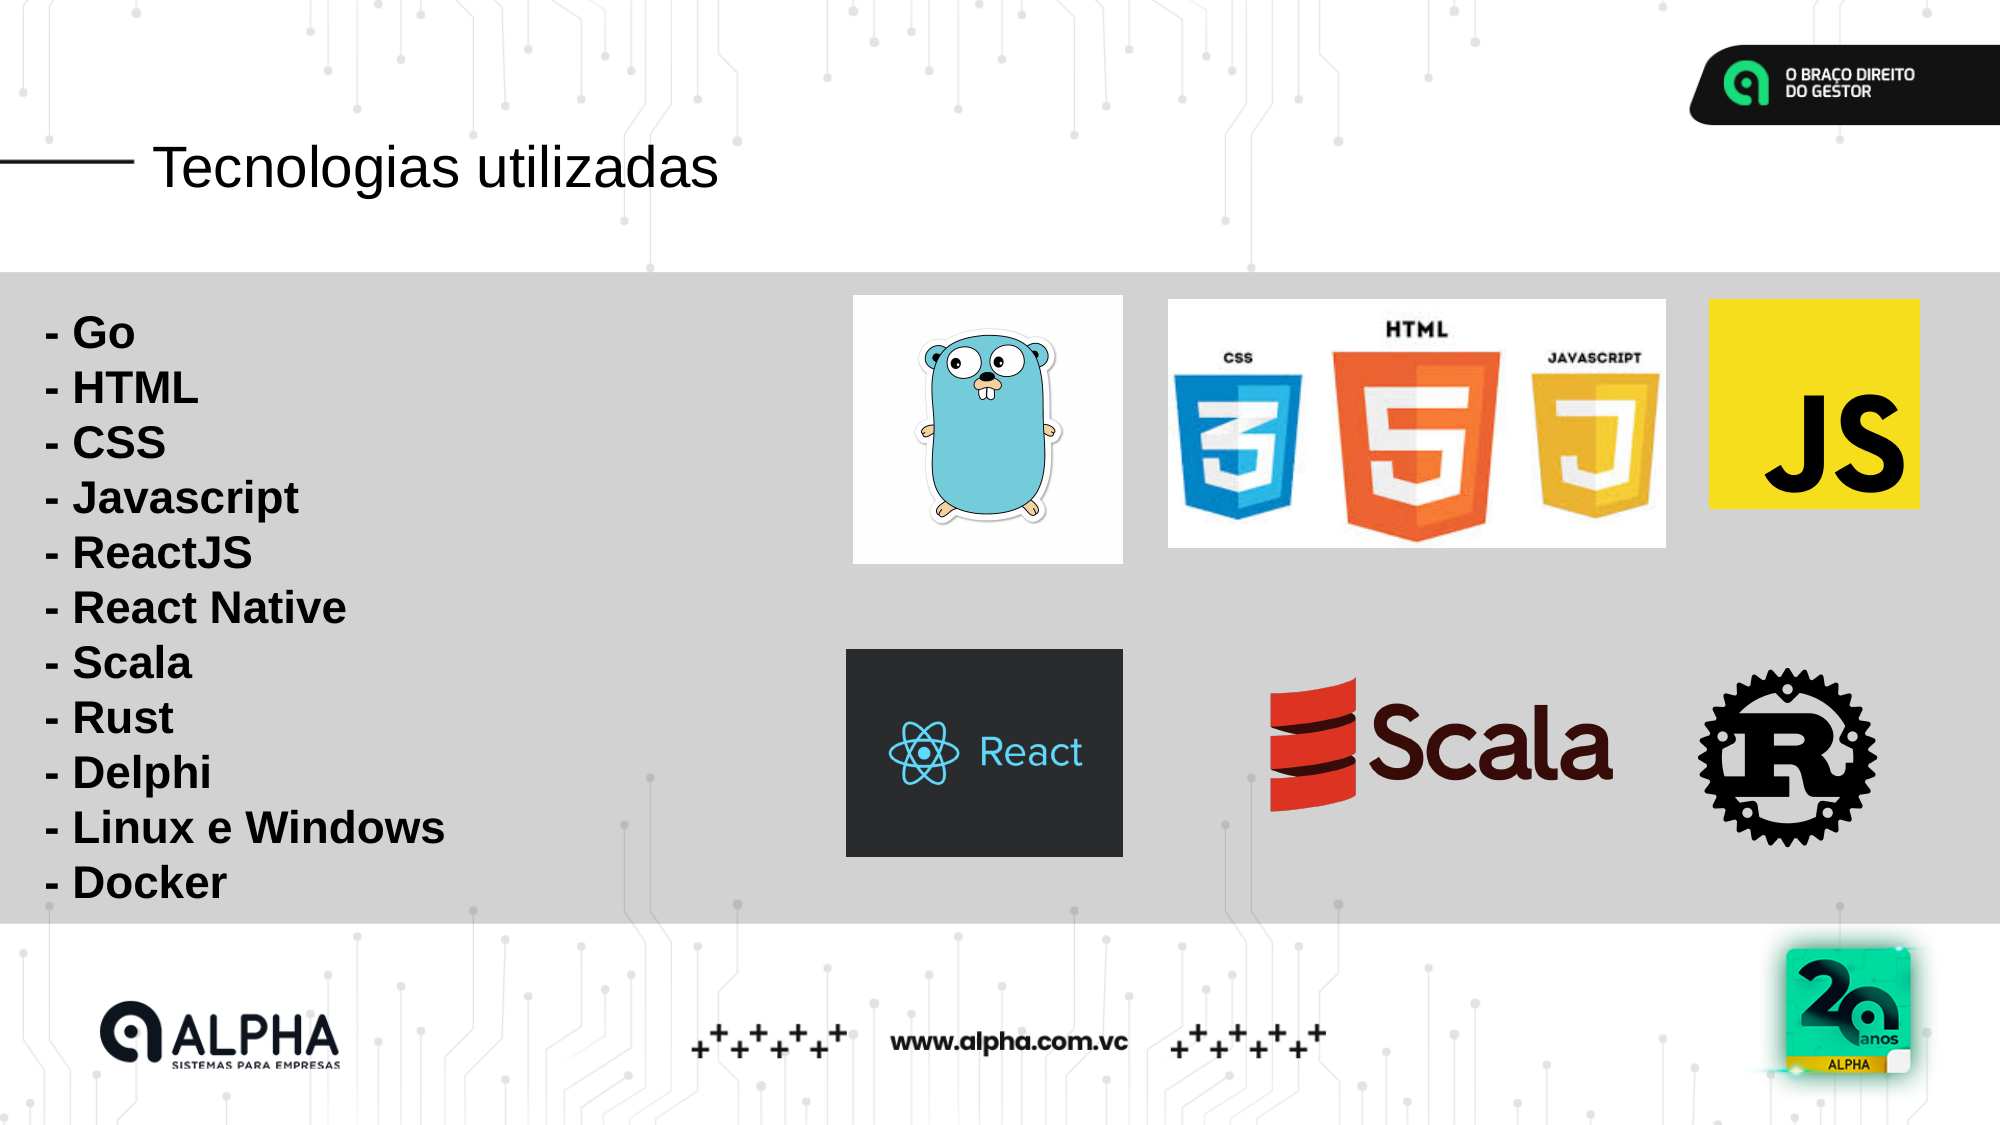

Tecnologias utilizadas
- Go
- HTML
- CSS
- Javascript
- ReactJS
- React Native
- Scala
- Rust
- Delphi
- Linux e Windows
- Docker